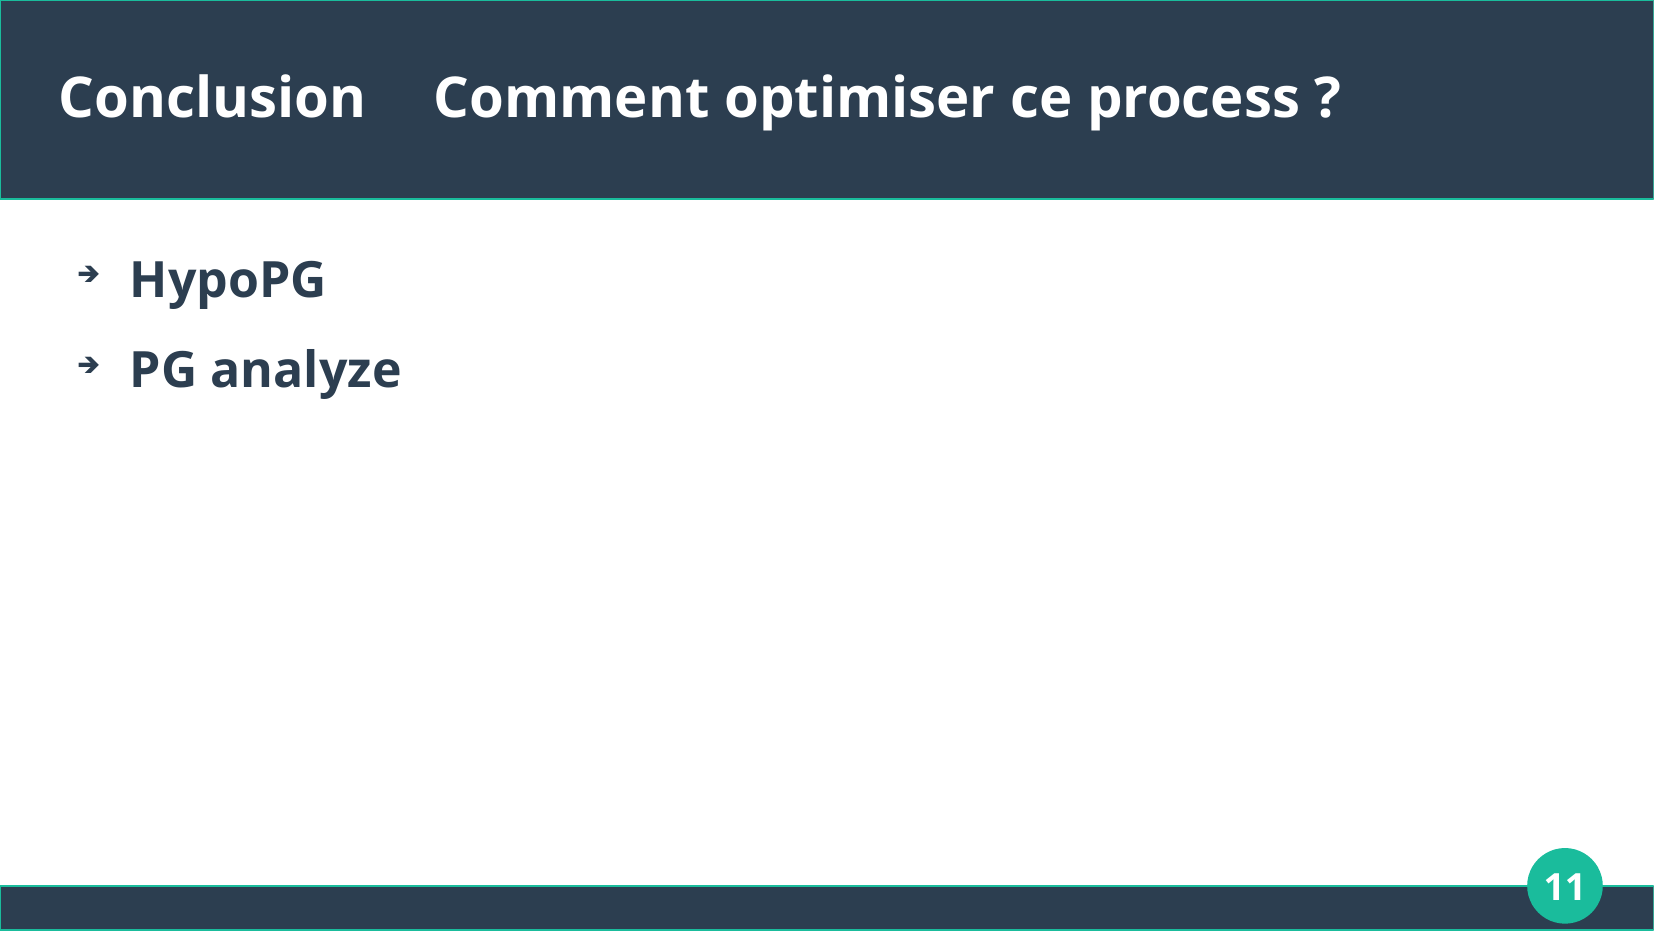

# Conclusion	Comment optimiser ce process ?
HypoPG
PG analyze
11